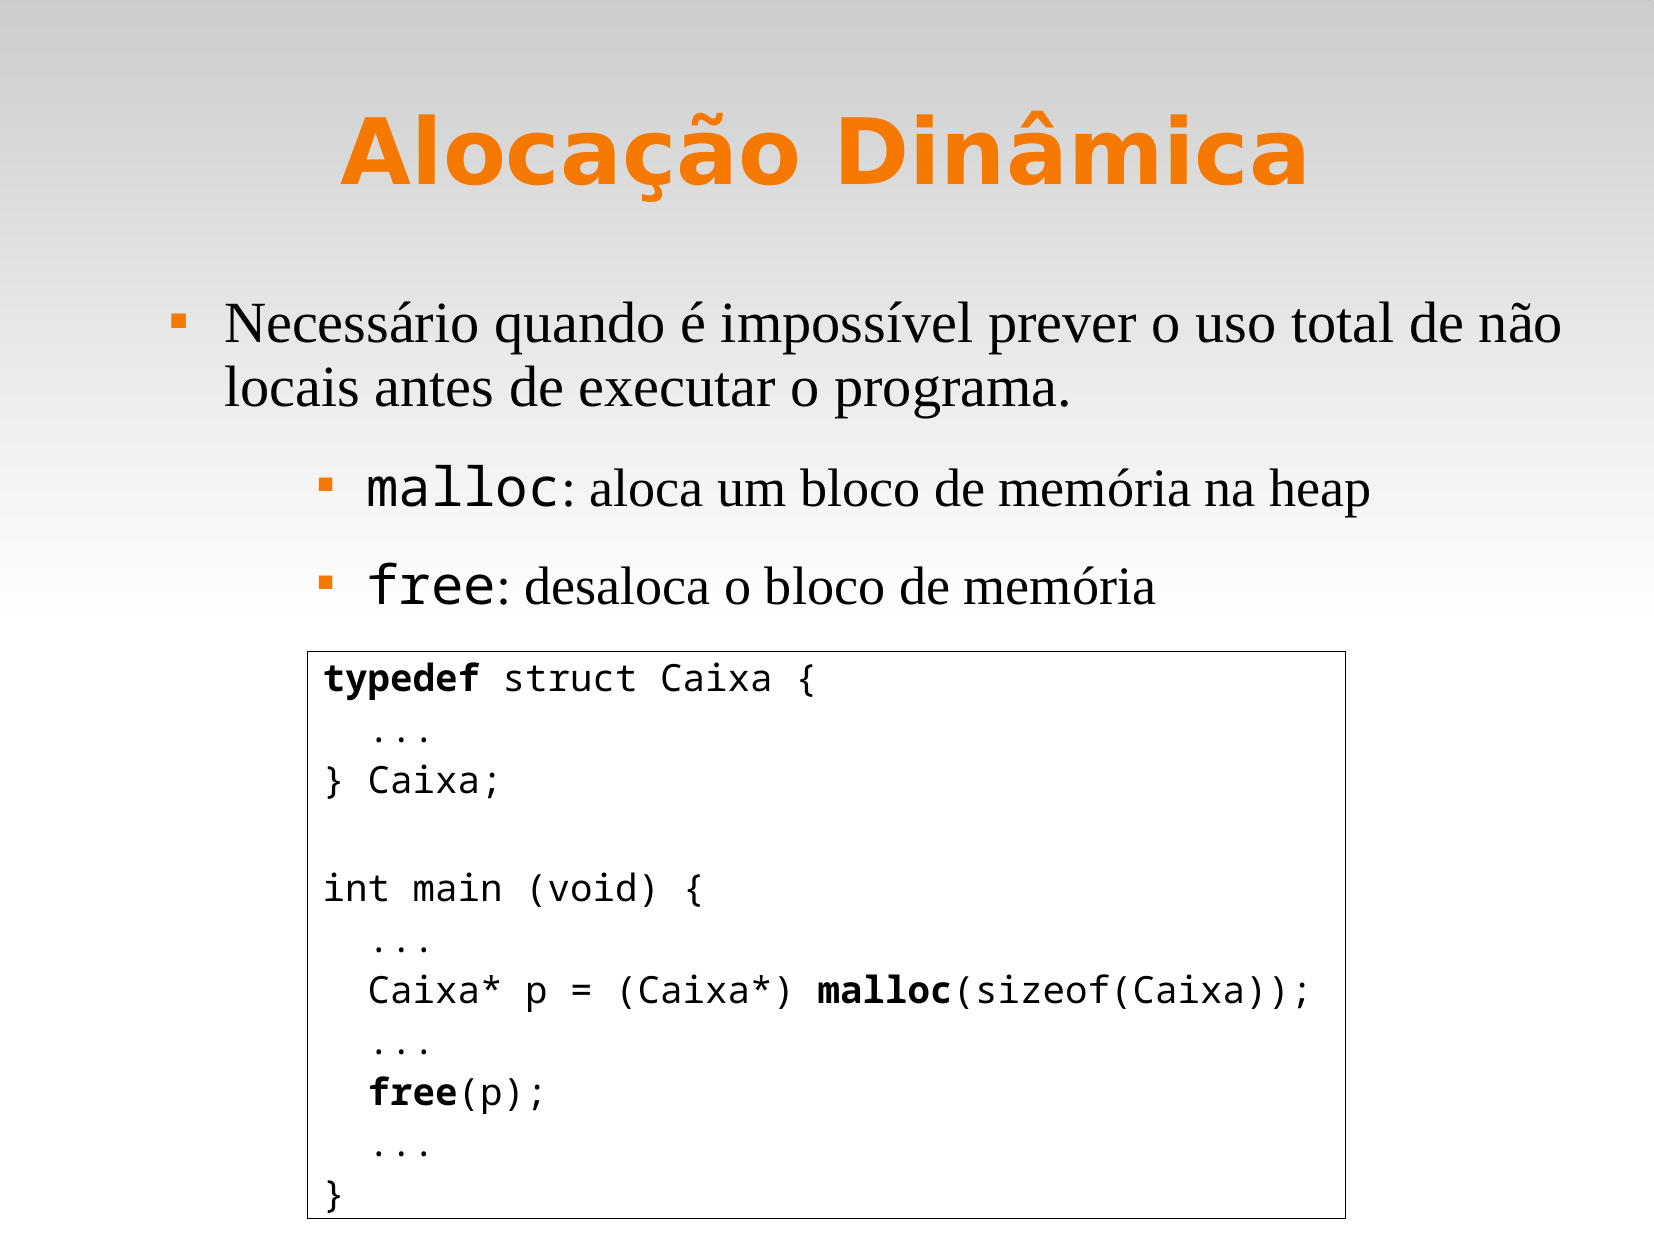

# Alocação Dinâmica
Necessário quando é impossível prever o uso total de não locais antes de executar o programa.
malloc: aloca um bloco de memória na heap
free: desaloca o bloco de memória
typedef struct Caixa {
 ...
} Caixa;
int main (void) {
 ...
 Caixa* p = (Caixa*) malloc(sizeof(Caixa));
 ...
 free(p);
 ...
}